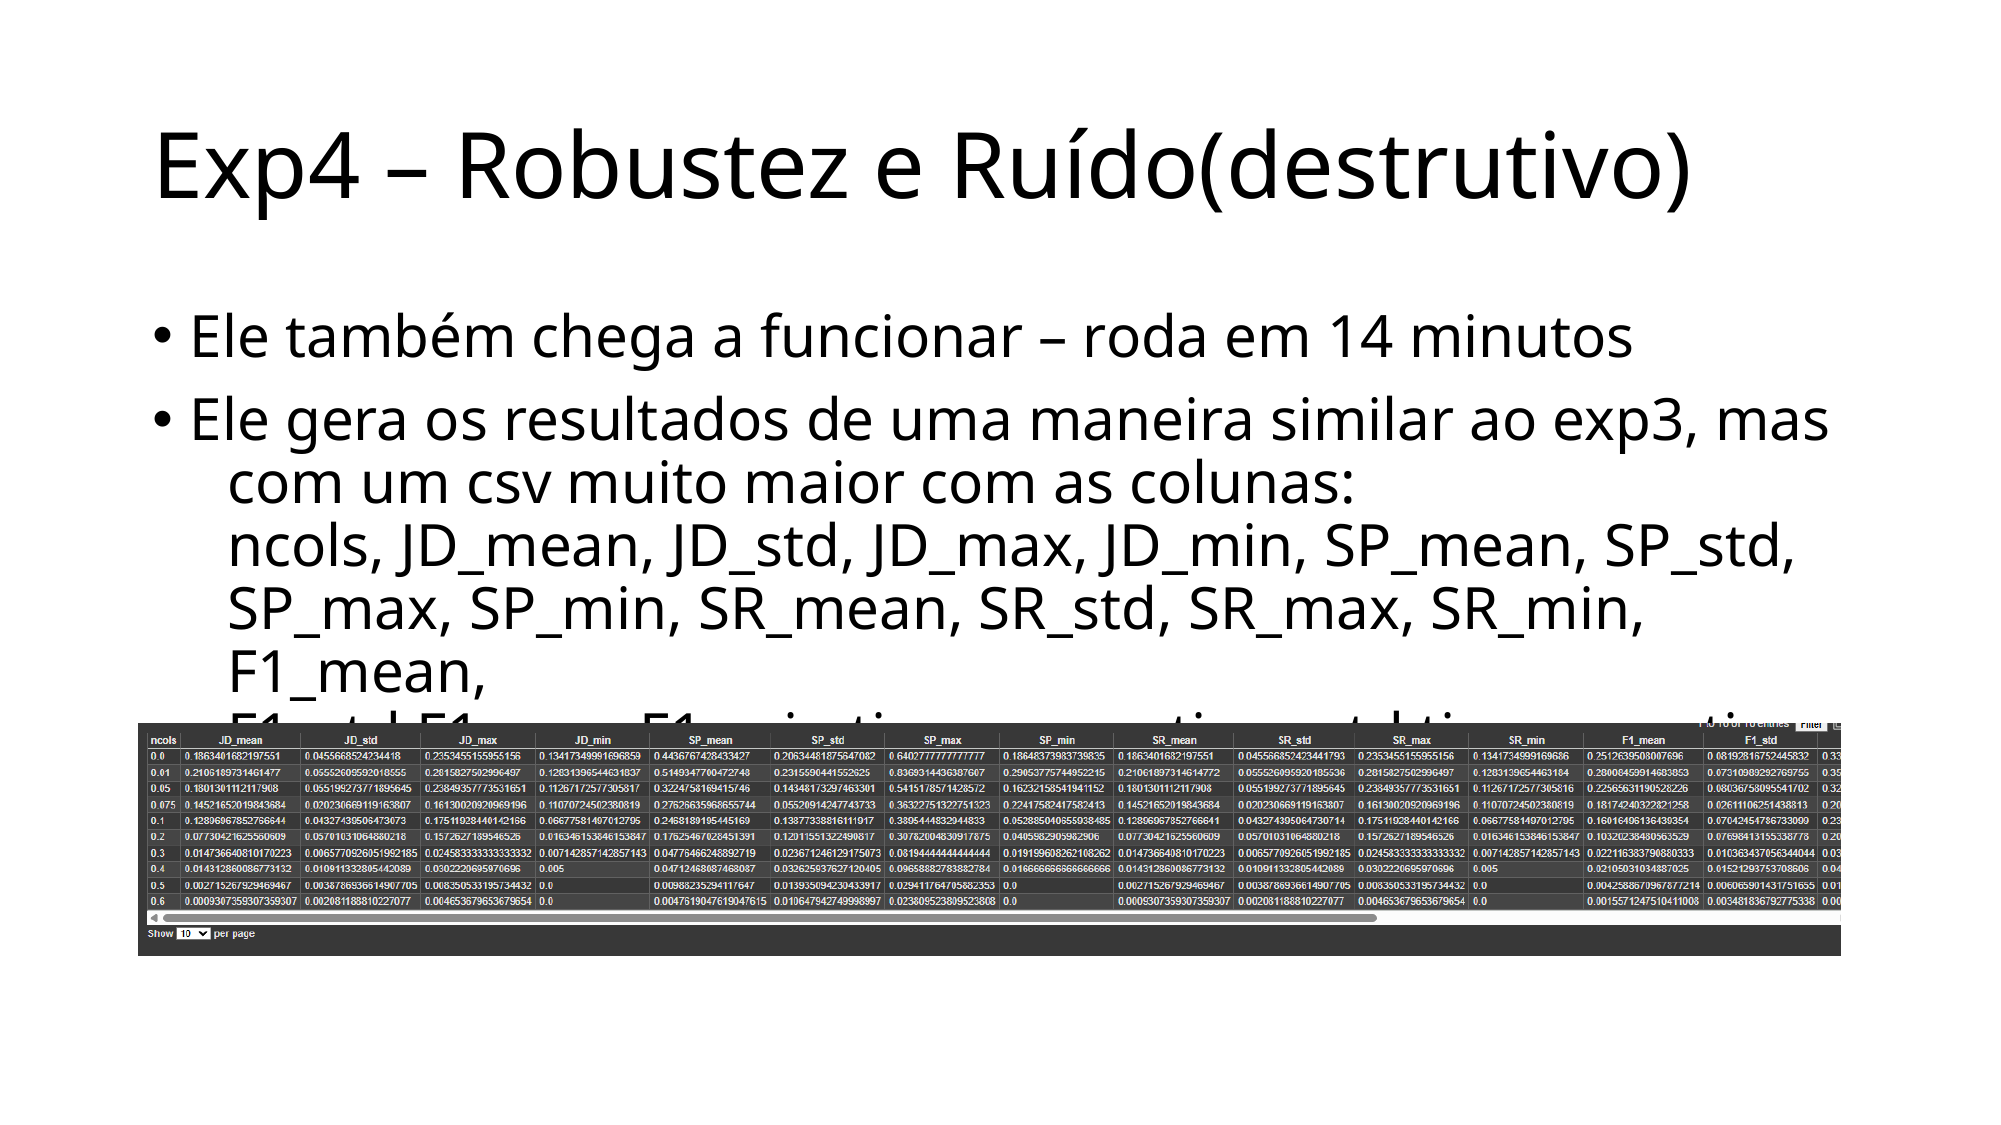

Exp4 – Robustez e Ruído(destrutivo)
Ele também chega a funcionar – roda em 14 minutos
Ele gera os resultados de uma maneira similar ao exp3, mas com um csv muito maior com as colunas:
ncols, JD_mean, JD_std, JD_max, JD_min, SP_mean, SP_std, SP_max, SP_min, SR_mean, SR_std, SR_max, SR_min, F1_mean, F1_std,F1_max,F1_min,time_mean,time_std,time_max,time min.